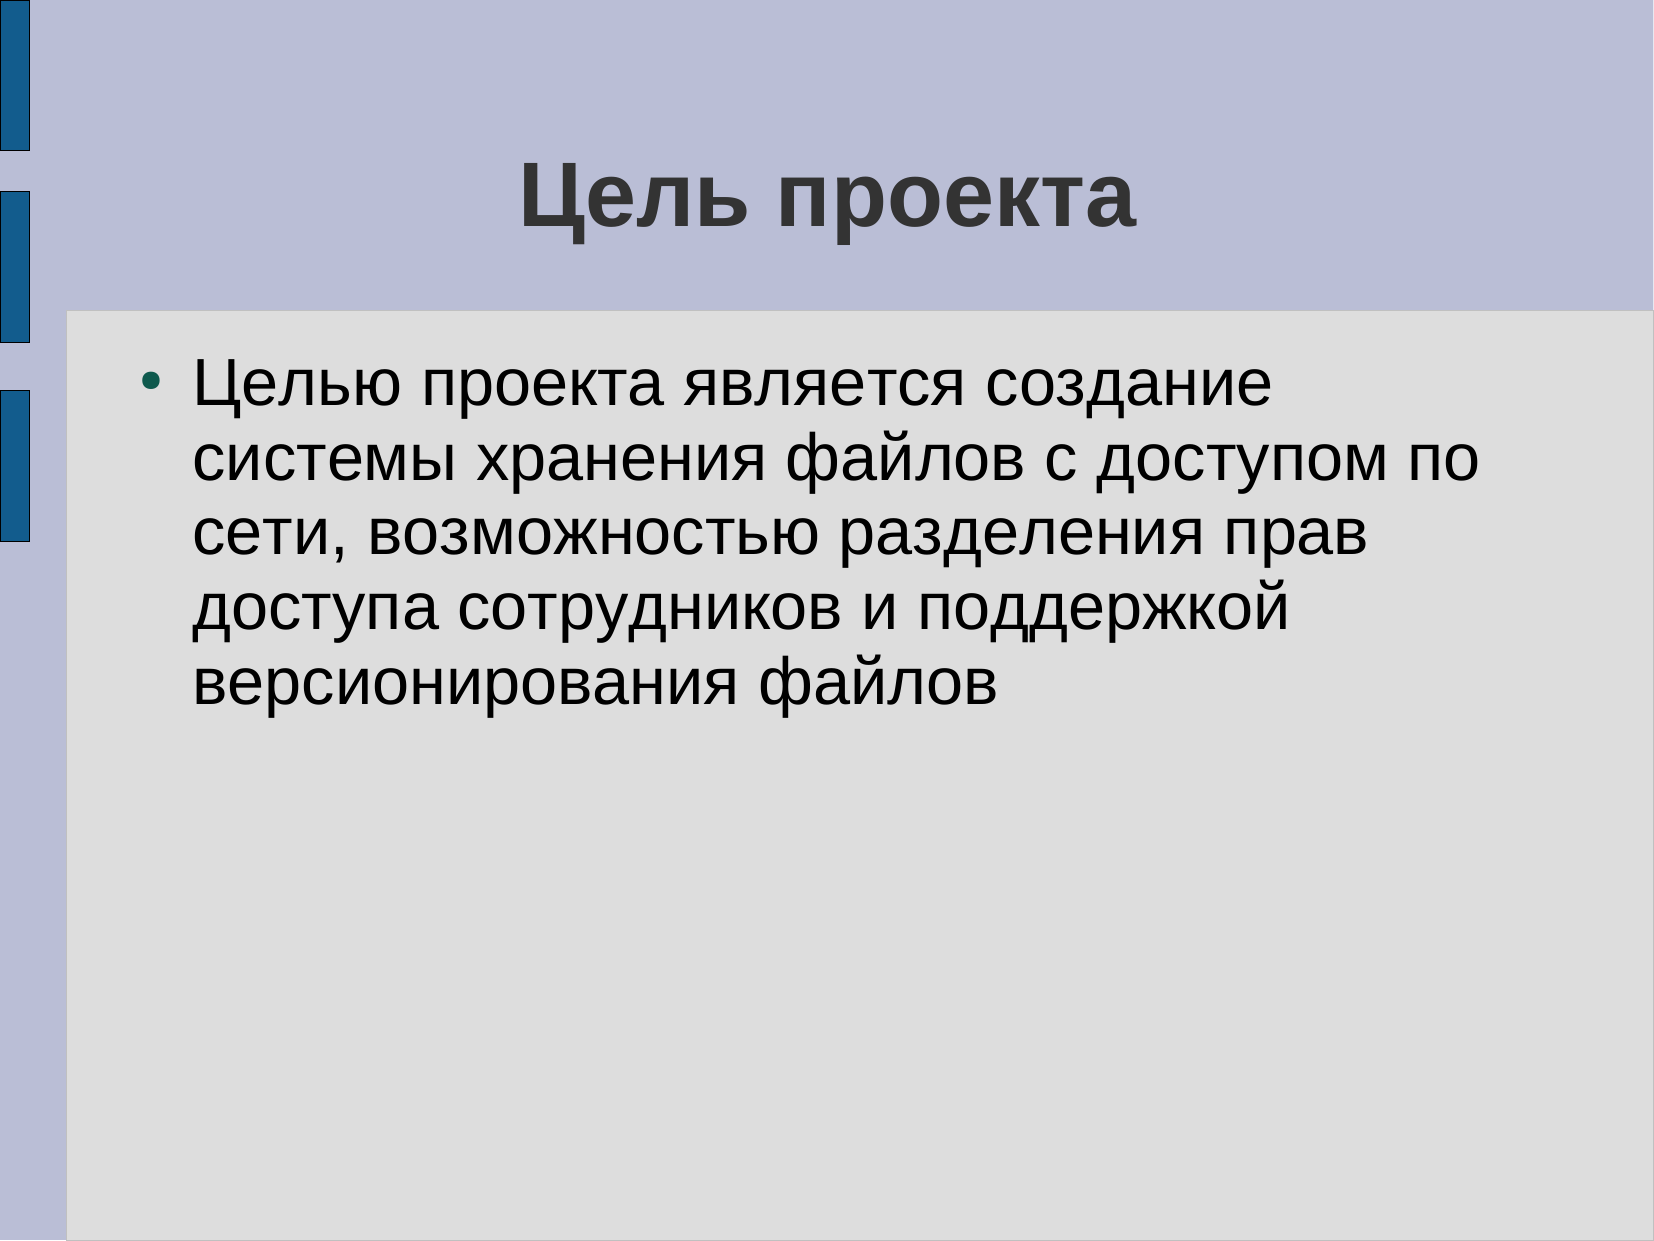

# Цель проекта
Целью проекта является создание системы хранения файлов с доступом по сети, возможностью разделения прав доступа сотрудников и поддержкой версионирования файлов